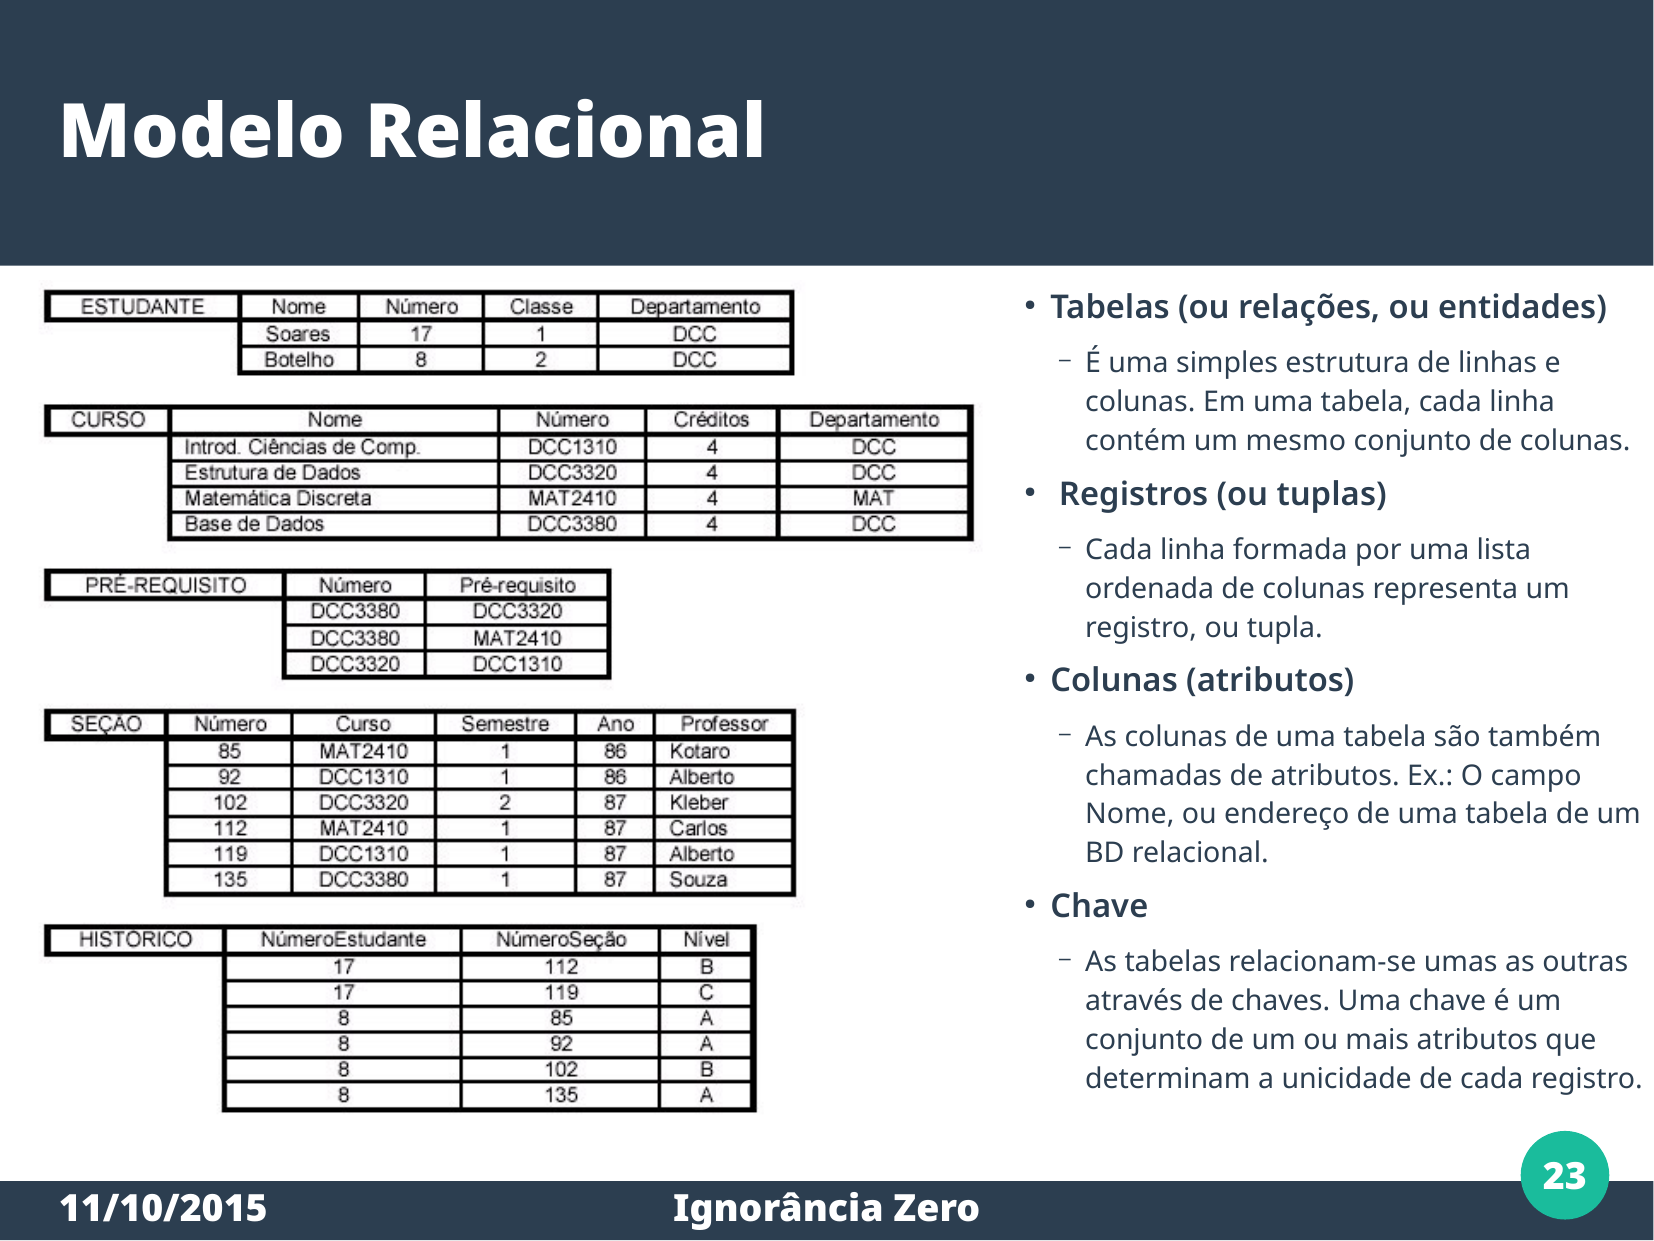

# Modelo Relacional
Tabelas (ou relações, ou entidades)
É uma simples estrutura de linhas e colunas. Em uma tabela, cada linha contém um mesmo conjunto de colunas.
 Registros (ou tuplas)
Cada linha formada por uma lista ordenada de colunas representa um registro, ou tupla.
Colunas (atributos)
As colunas de uma tabela são também chamadas de atributos. Ex.: O campo Nome, ou endereço de uma tabela de um BD relacional.
Chave
As tabelas relacionam-se umas as outras através de chaves. Uma chave é um conjunto de um ou mais atributos que determinam a unicidade de cada registro.
23
11/10/2015
Ignorância Zero